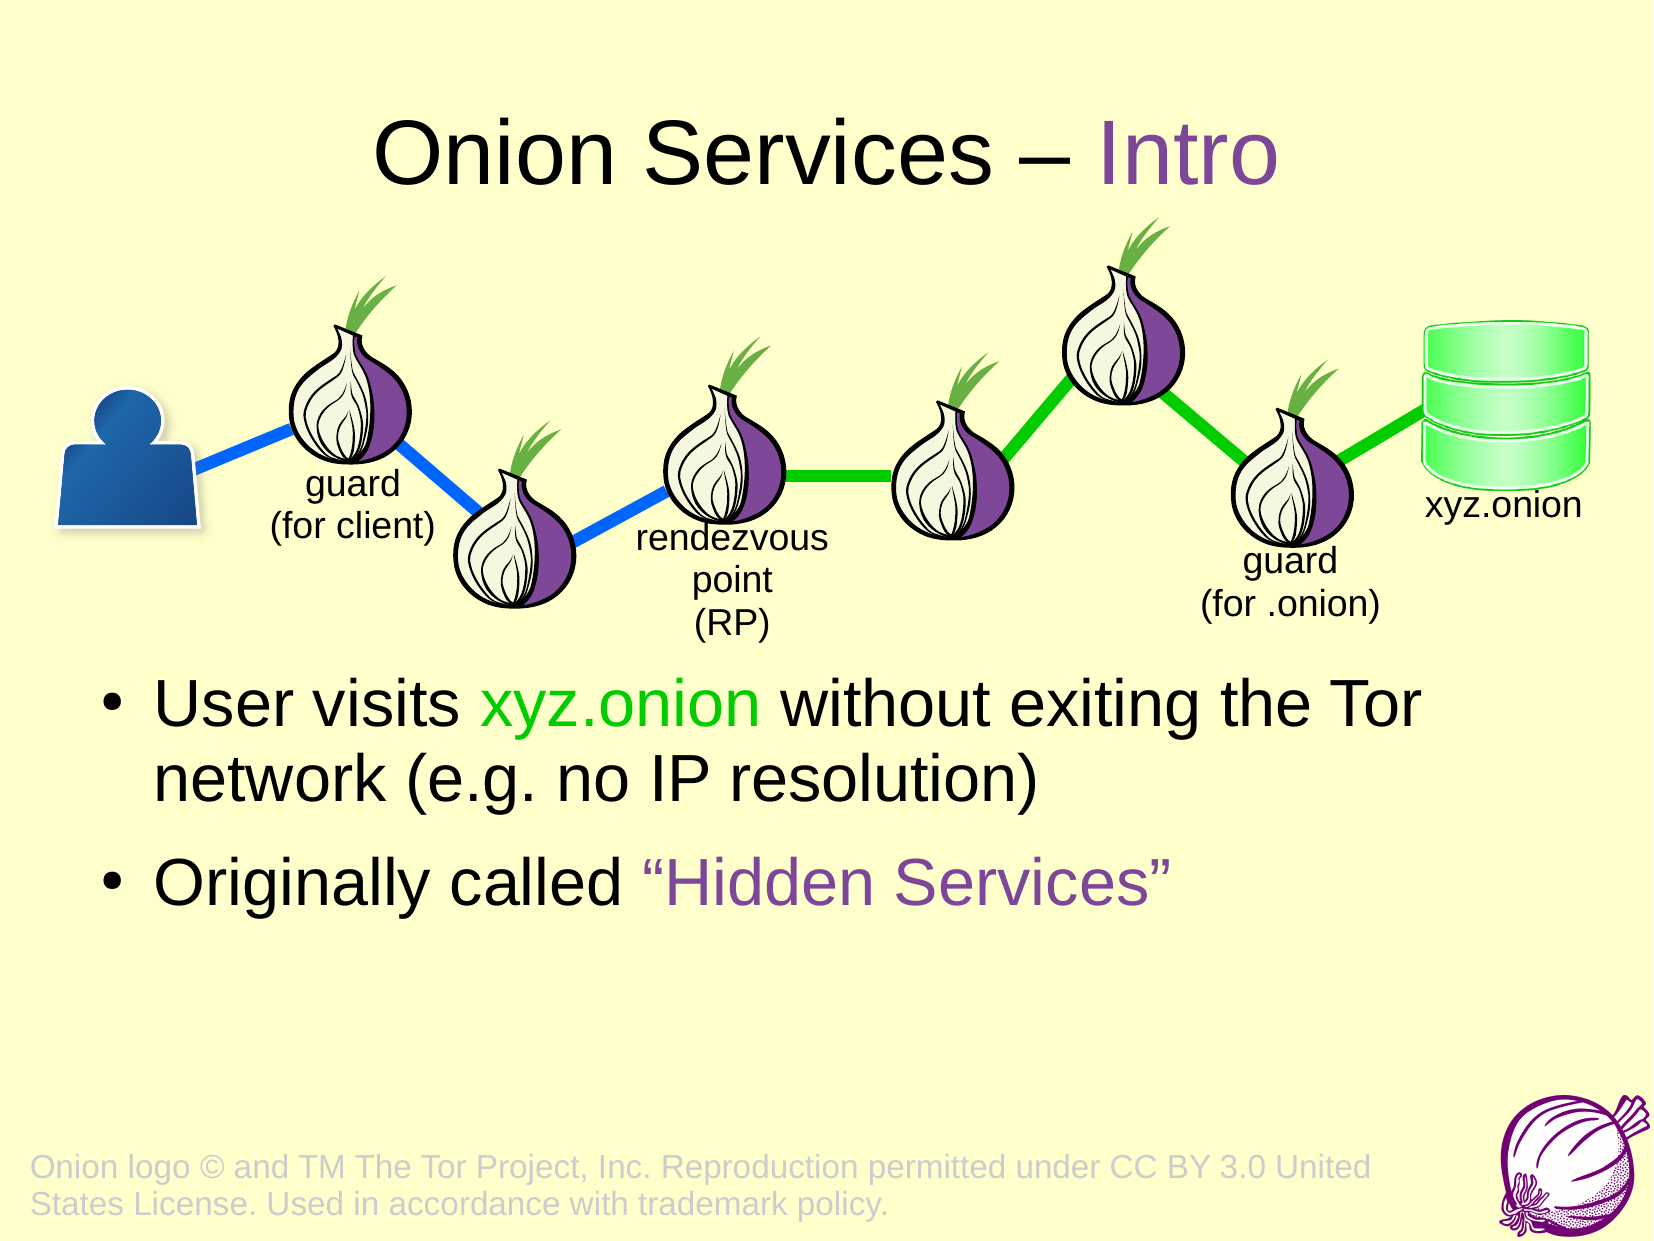

# Onion Services – Intro
guard
(for client)
xyz.onion
rendezvous
point
(RP)
guard
(for .onion)
User visits xyz.onion without exiting the Tor network (e.g. no IP resolution)
Originally called “Hidden Services”
Onion logo © and TM The Tor Project, Inc. Reproduction permitted under CC BY 3.0 United States License. Used in accordance with trademark policy.